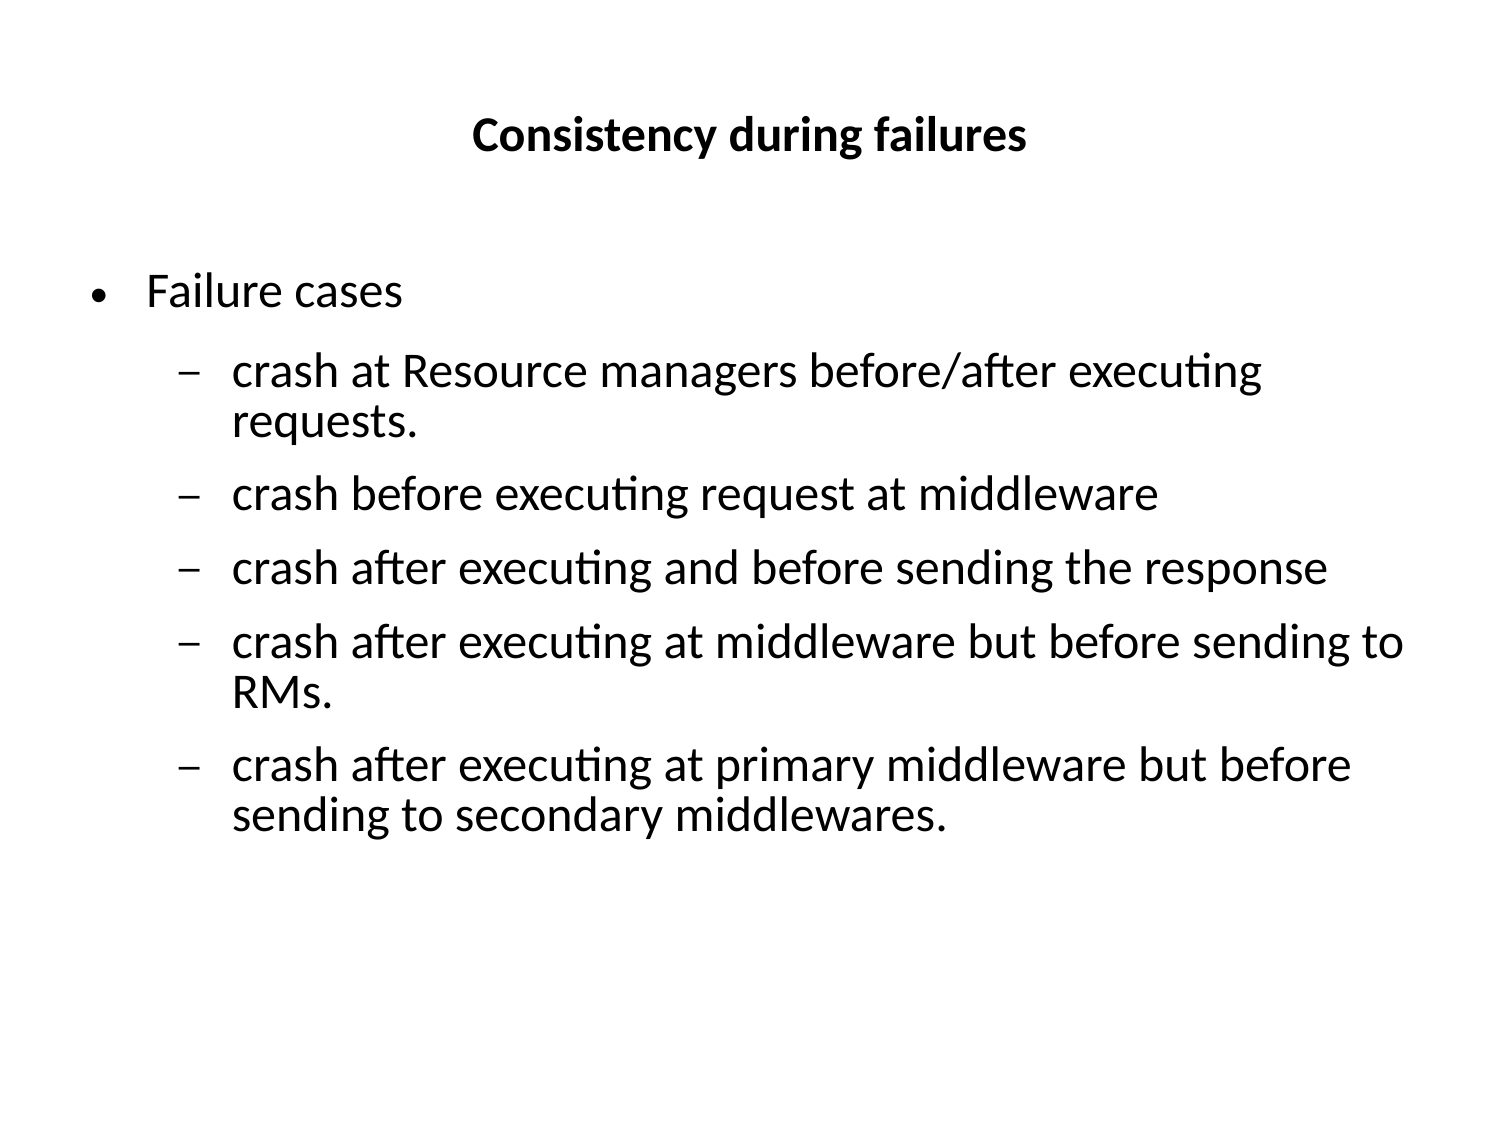

# Consistency during failures
Failure cases
crash at Resource managers before/after executing requests.
crash before executing request at middleware
crash after executing and before sending the response
crash after executing at middleware but before sending to RMs.
crash after executing at primary middleware but before sending to secondary middlewares.